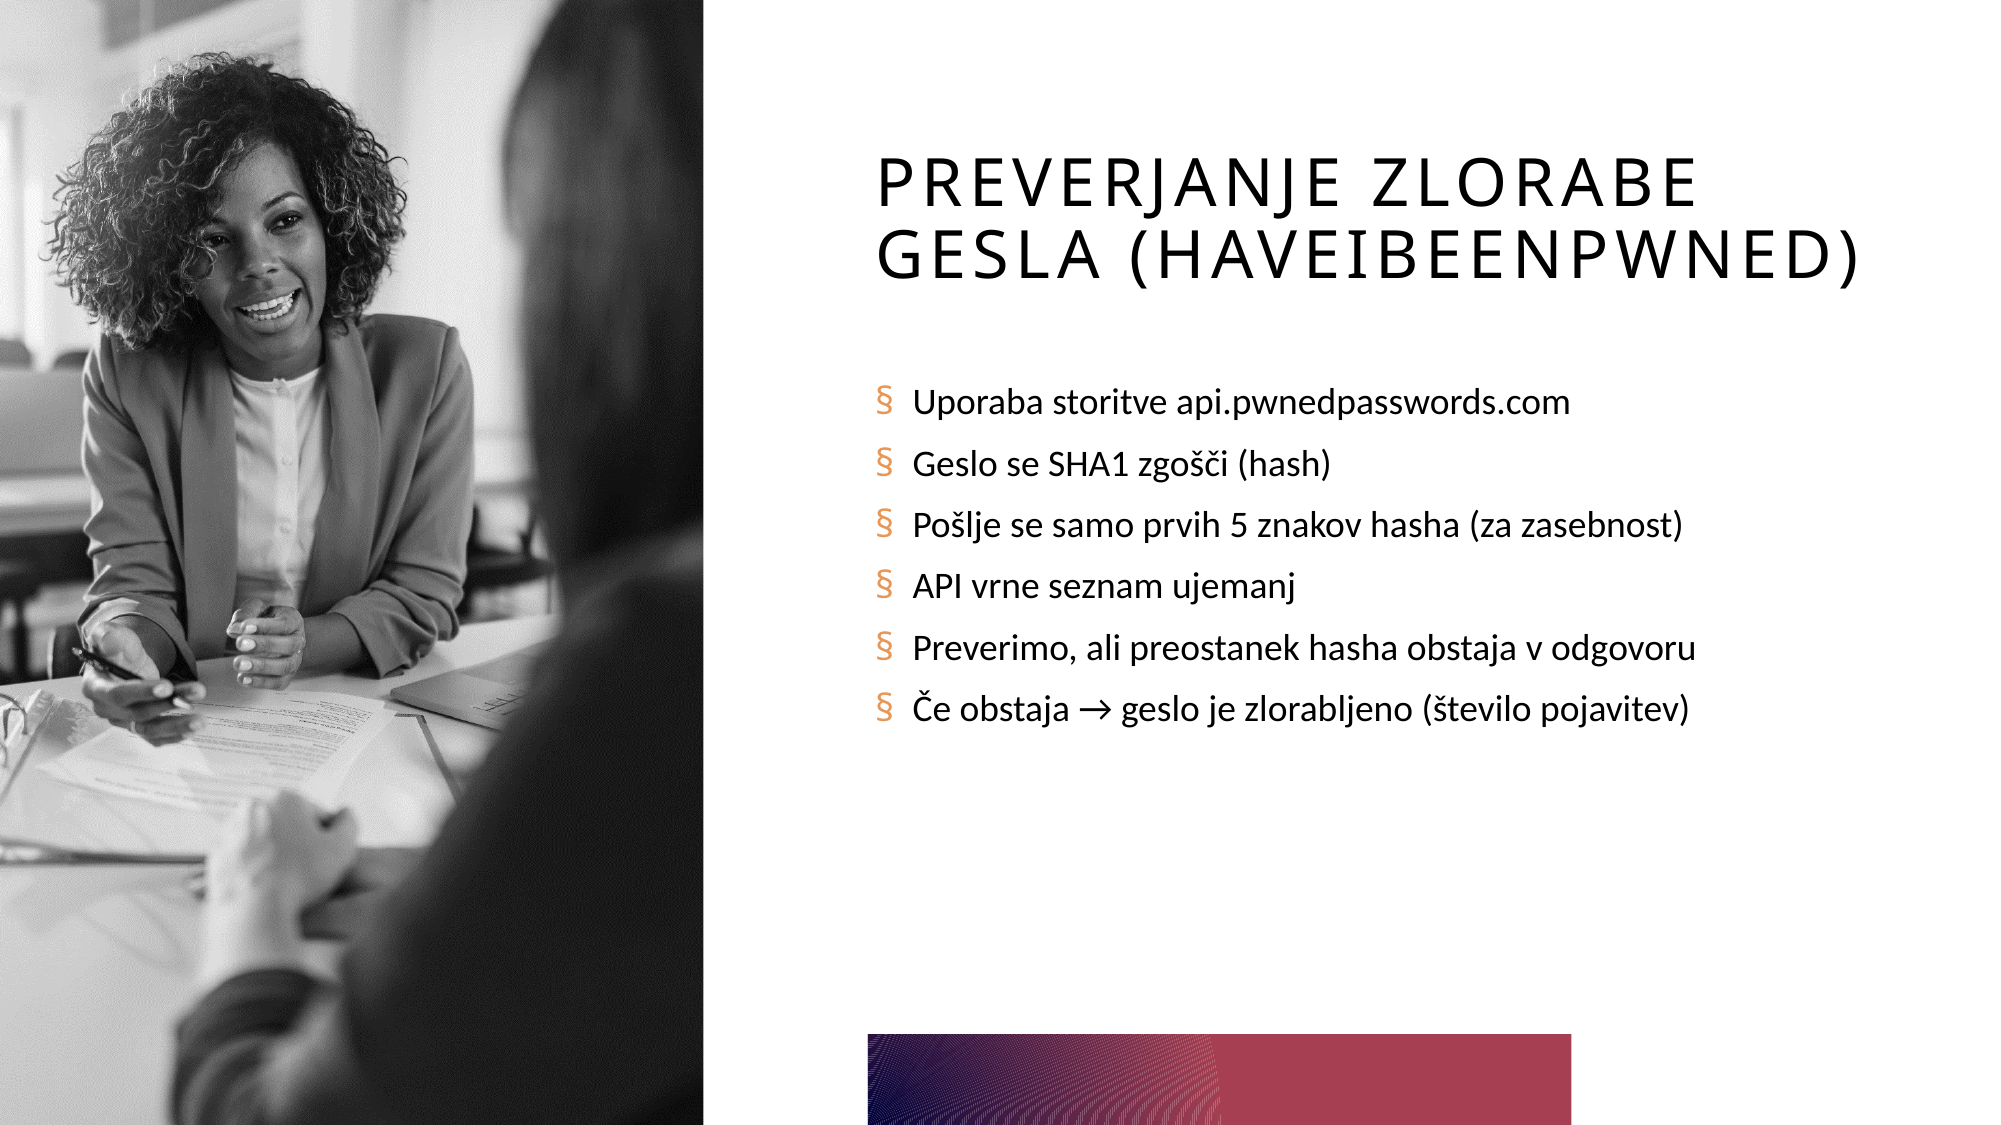

# Preverjanje zlorabe gesla (HaveIBeenPwned)
Uporaba storitve api.pwnedpasswords.com
Geslo se SHA1 zgošči (hash)
Pošlje se samo prvih 5 znakov hasha (za zasebnost)
API vrne seznam ujemanj
Preverimo, ali preostanek hasha obstaja v odgovoru
Če obstaja → geslo je zlorabljeno (število pojavitev)